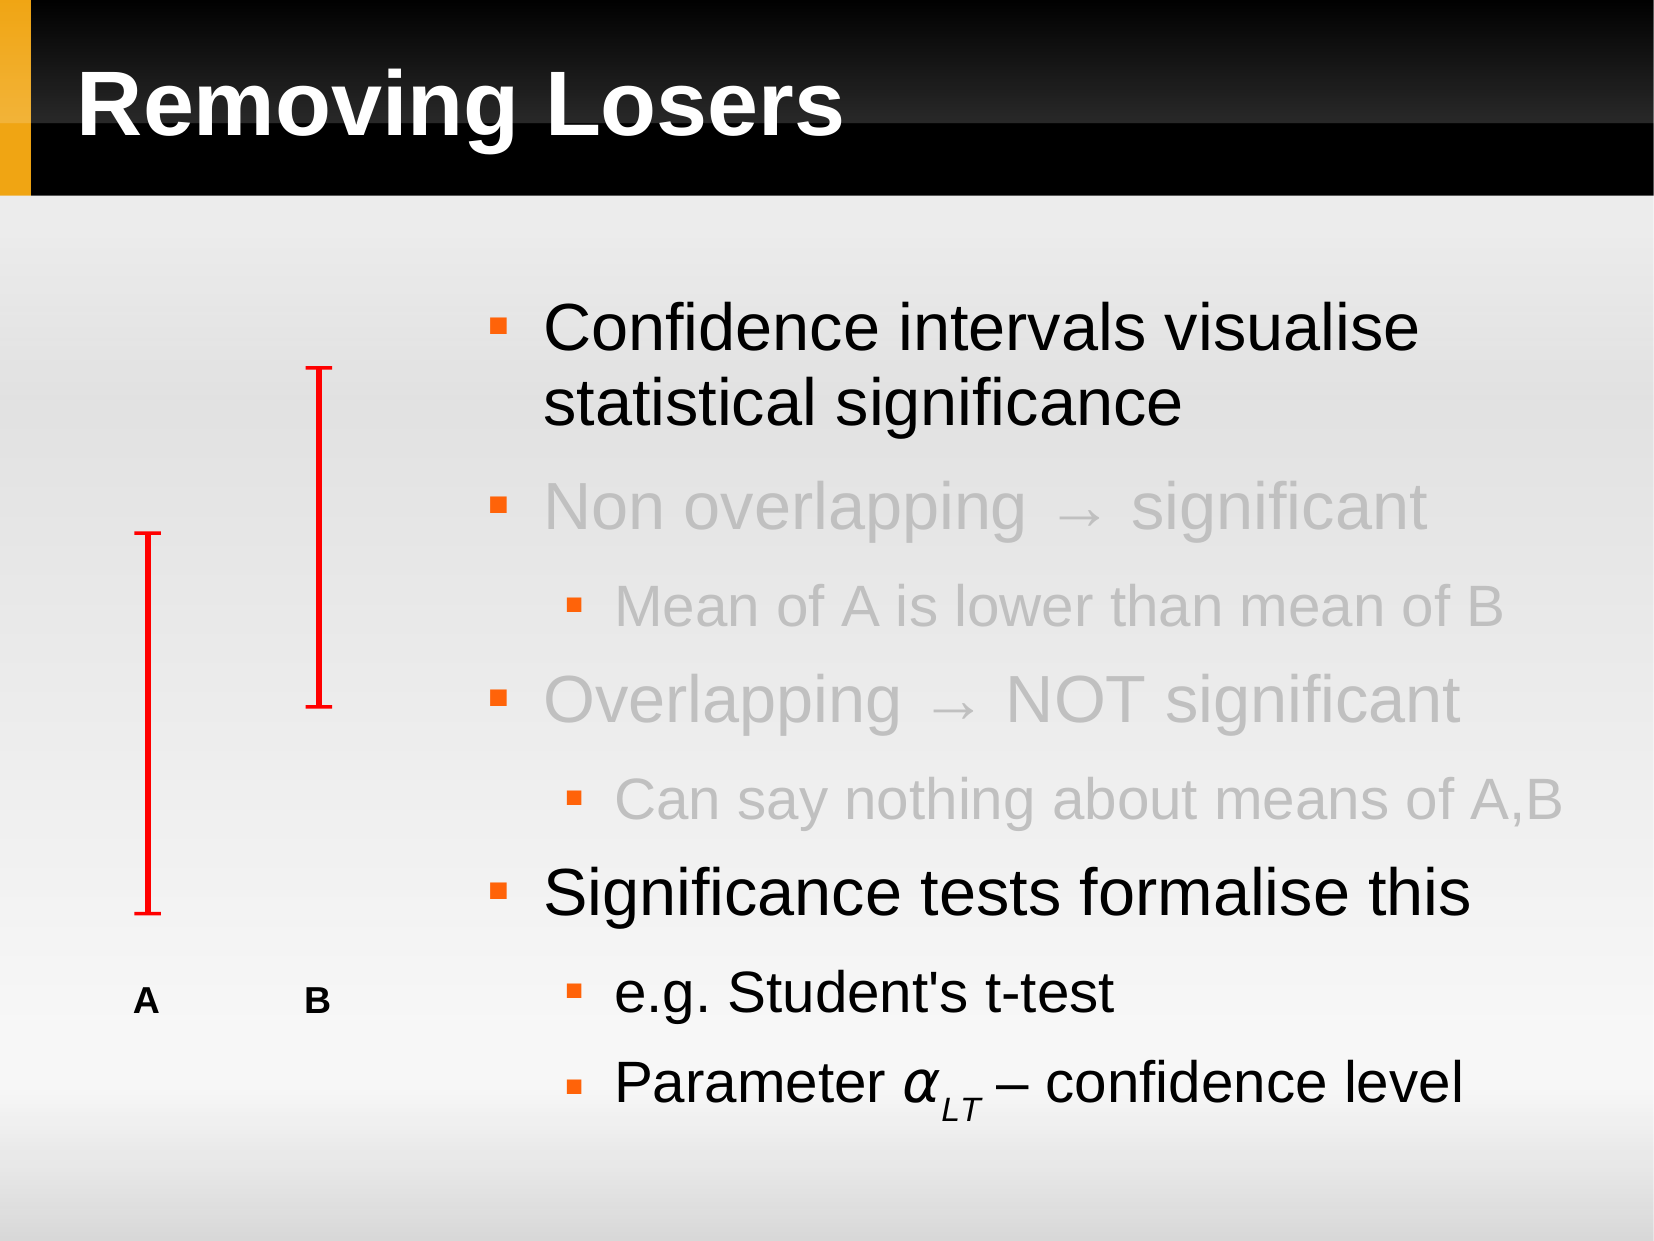

# Removing Losers
Confidence intervals visualise statistical significance
Non overlapping → significant
Mean of A is lower than mean of B
Overlapping → NOT significant
Can say nothing about means of A,B
Significance tests formalise this
e.g. Student's t-test
Parameter αLT – confidence level
A
B